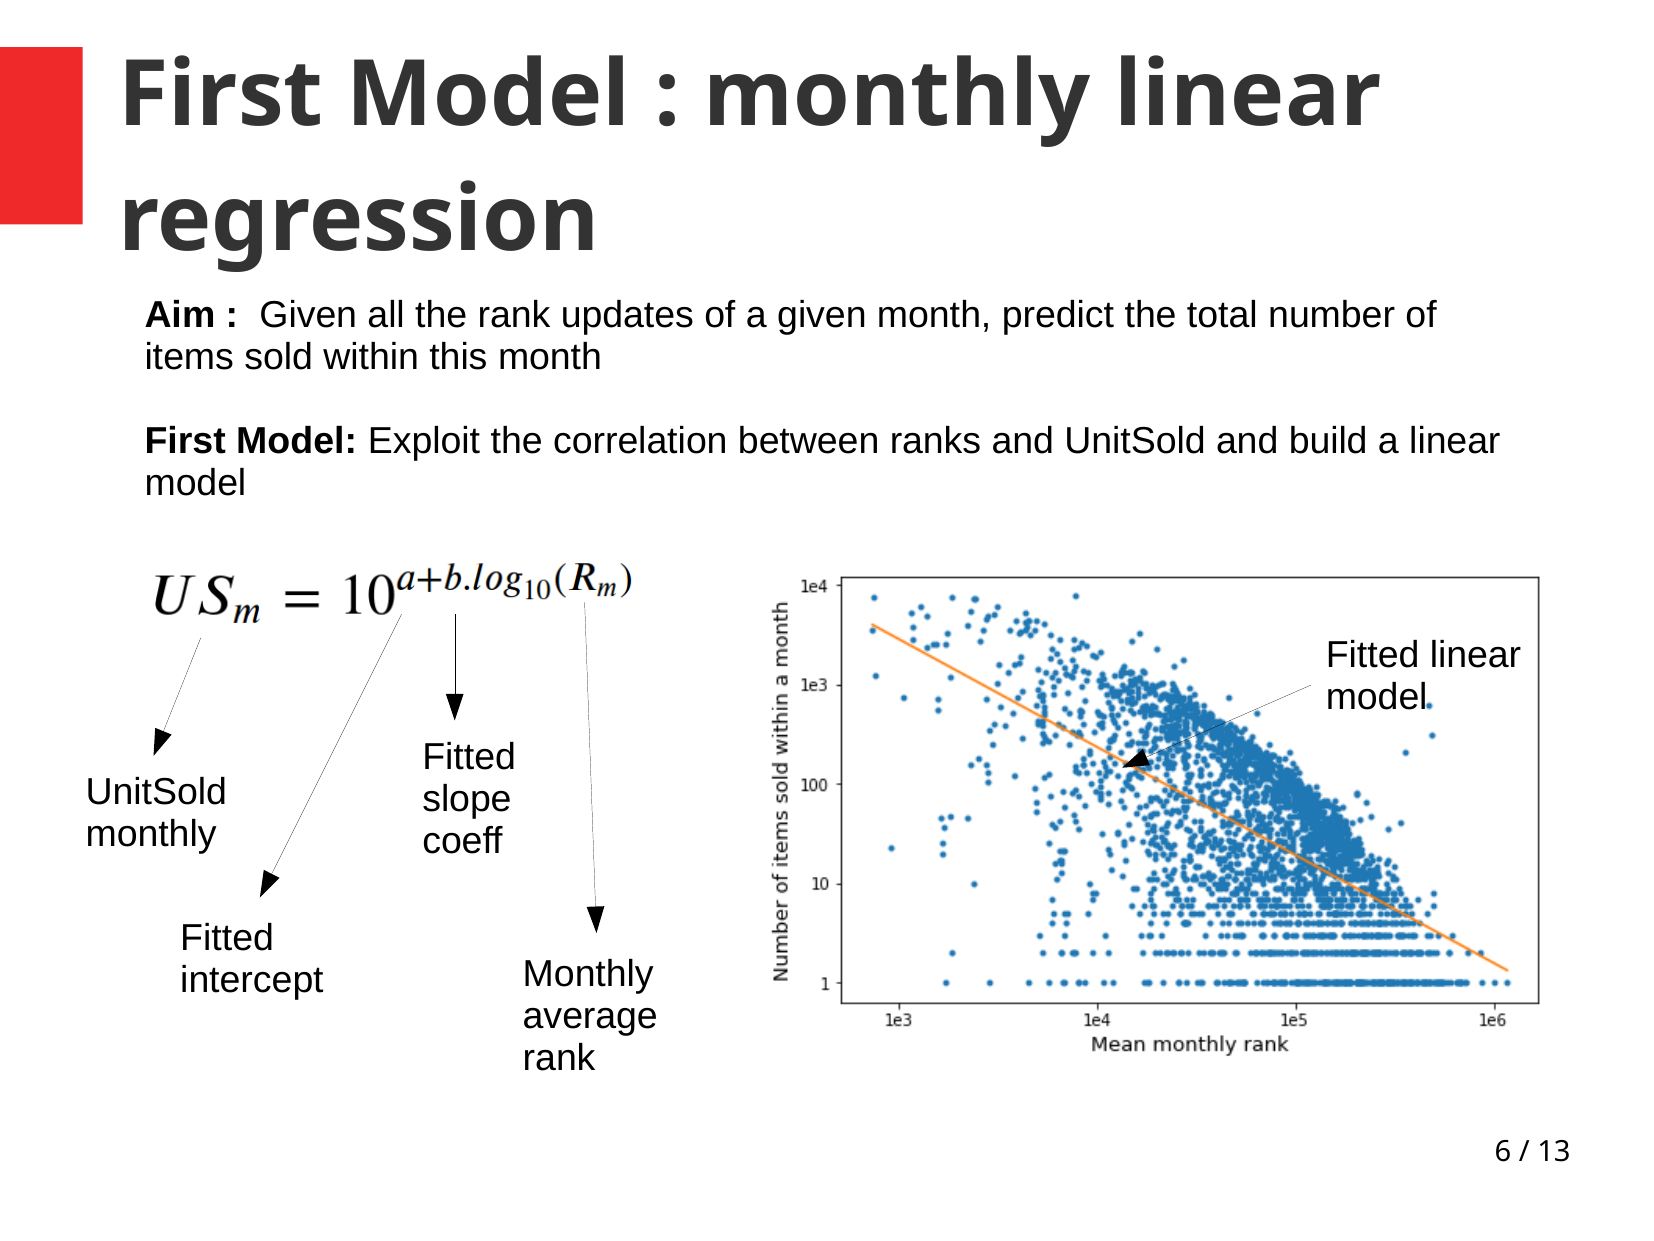

# First Model : monthly linear regression
Aim : Given all the rank updates of a given month, predict the total number of items sold within this month
First Model: Exploit the correlation between ranks and UnitSold and build a linear model
Fitted linear model
Fitted slope coeff
UnitSold monthly
Fitted intercept
Monthly average rank
6